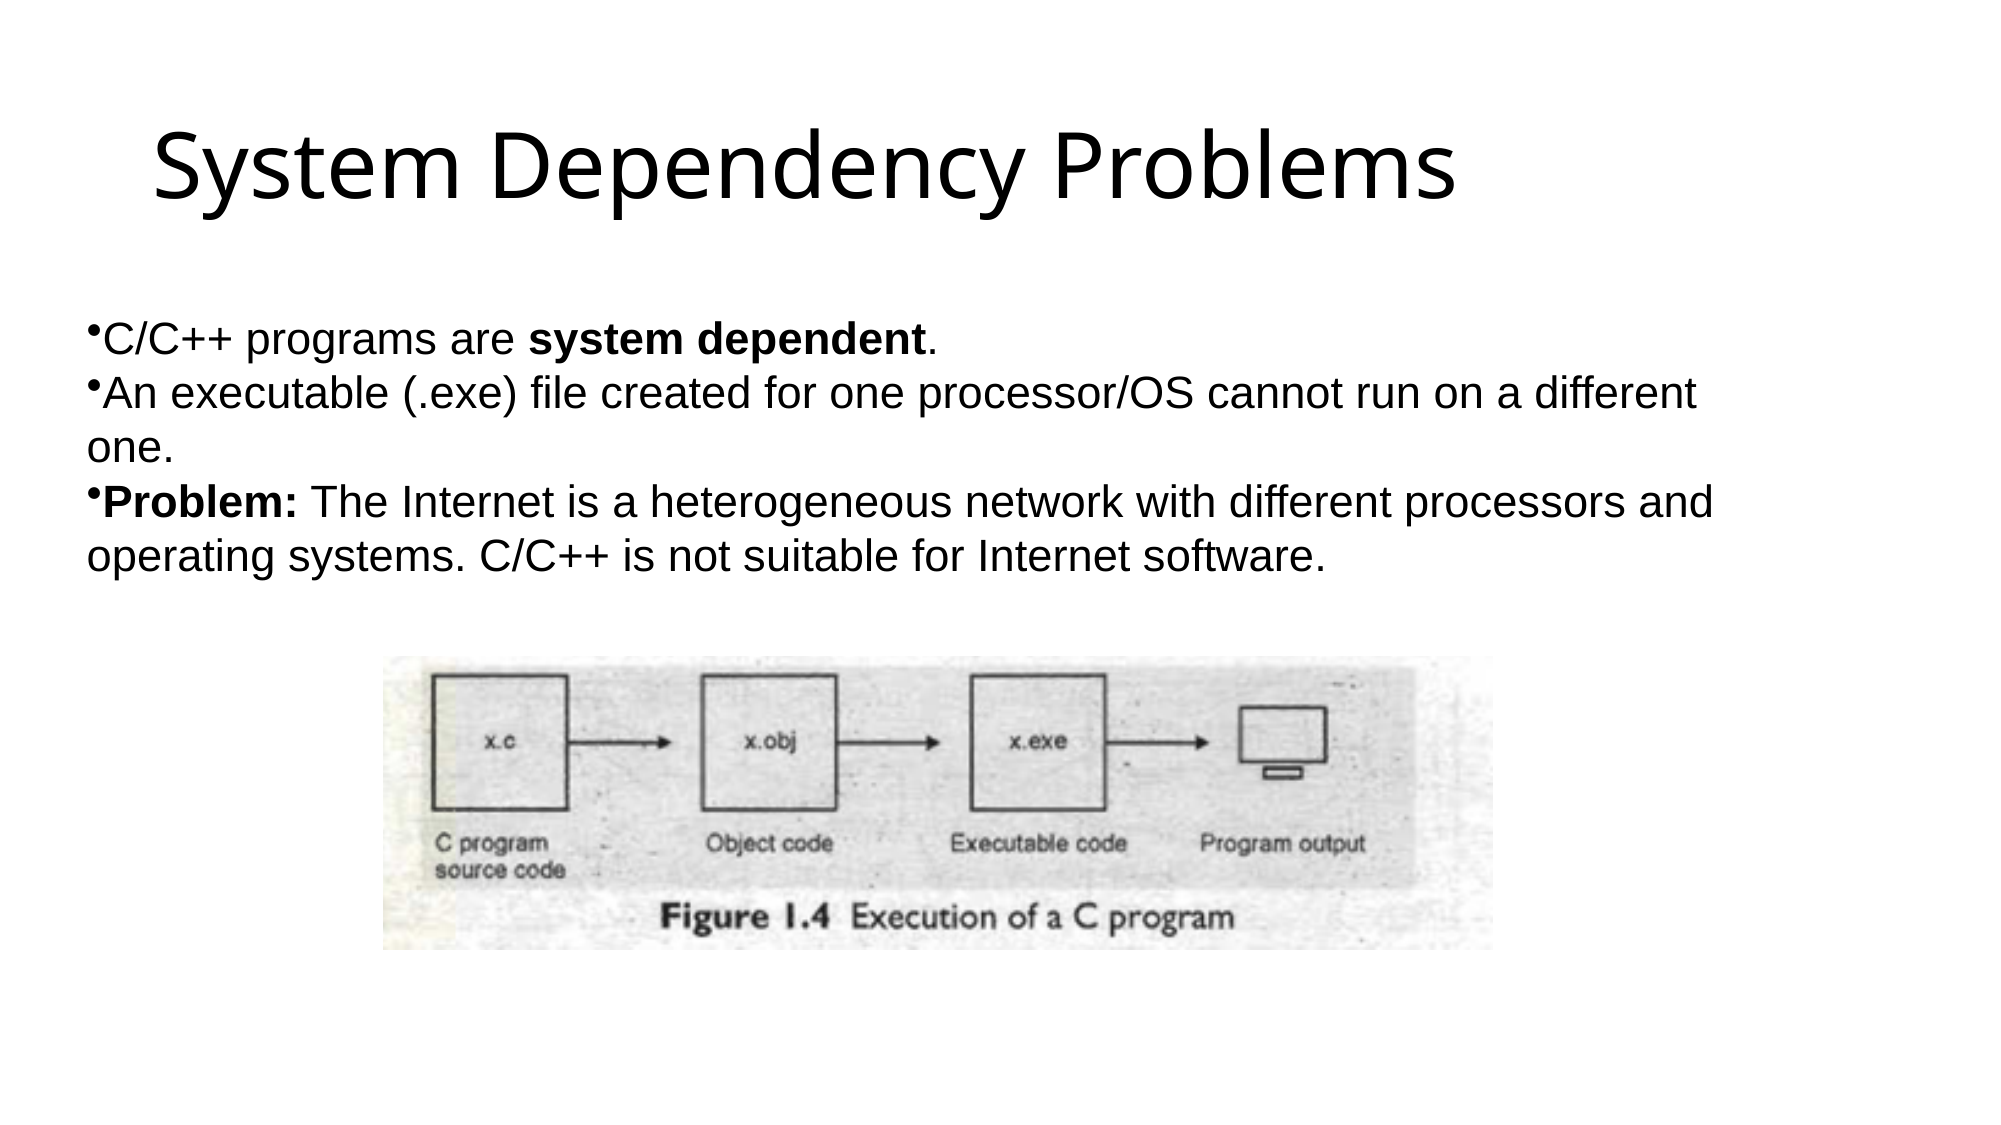

# System Dependency Problems
C/C++ programs are system dependent.
An executable (.exe) file created for one processor/OS cannot run on a different one.
Problem: The Internet is a heterogeneous network with different processors and operating systems. C/C++ is not suitable for Internet software.